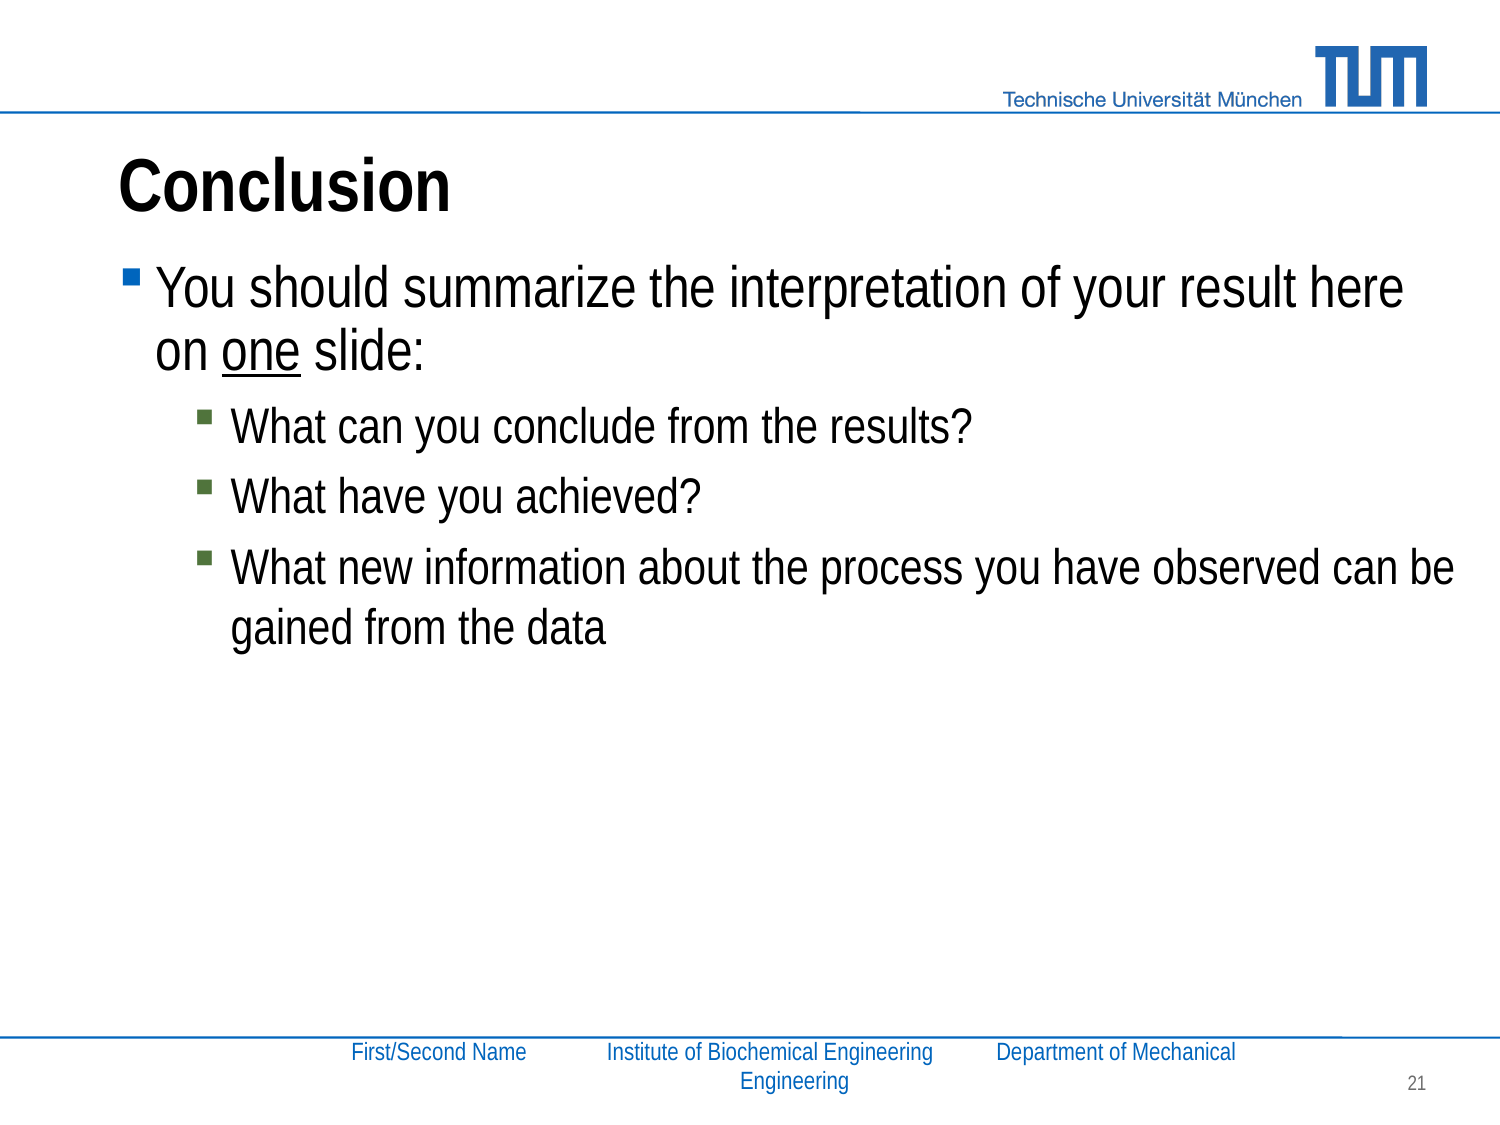

# Conclusion
You should summarize the interpretation of your result here on one slide:
What can you conclude from the results?
What have you achieved?
What new information about the process you have observed can be gained from the data
First/Second Name Institute of Biochemical Engineering Department of Mechanical Engineering